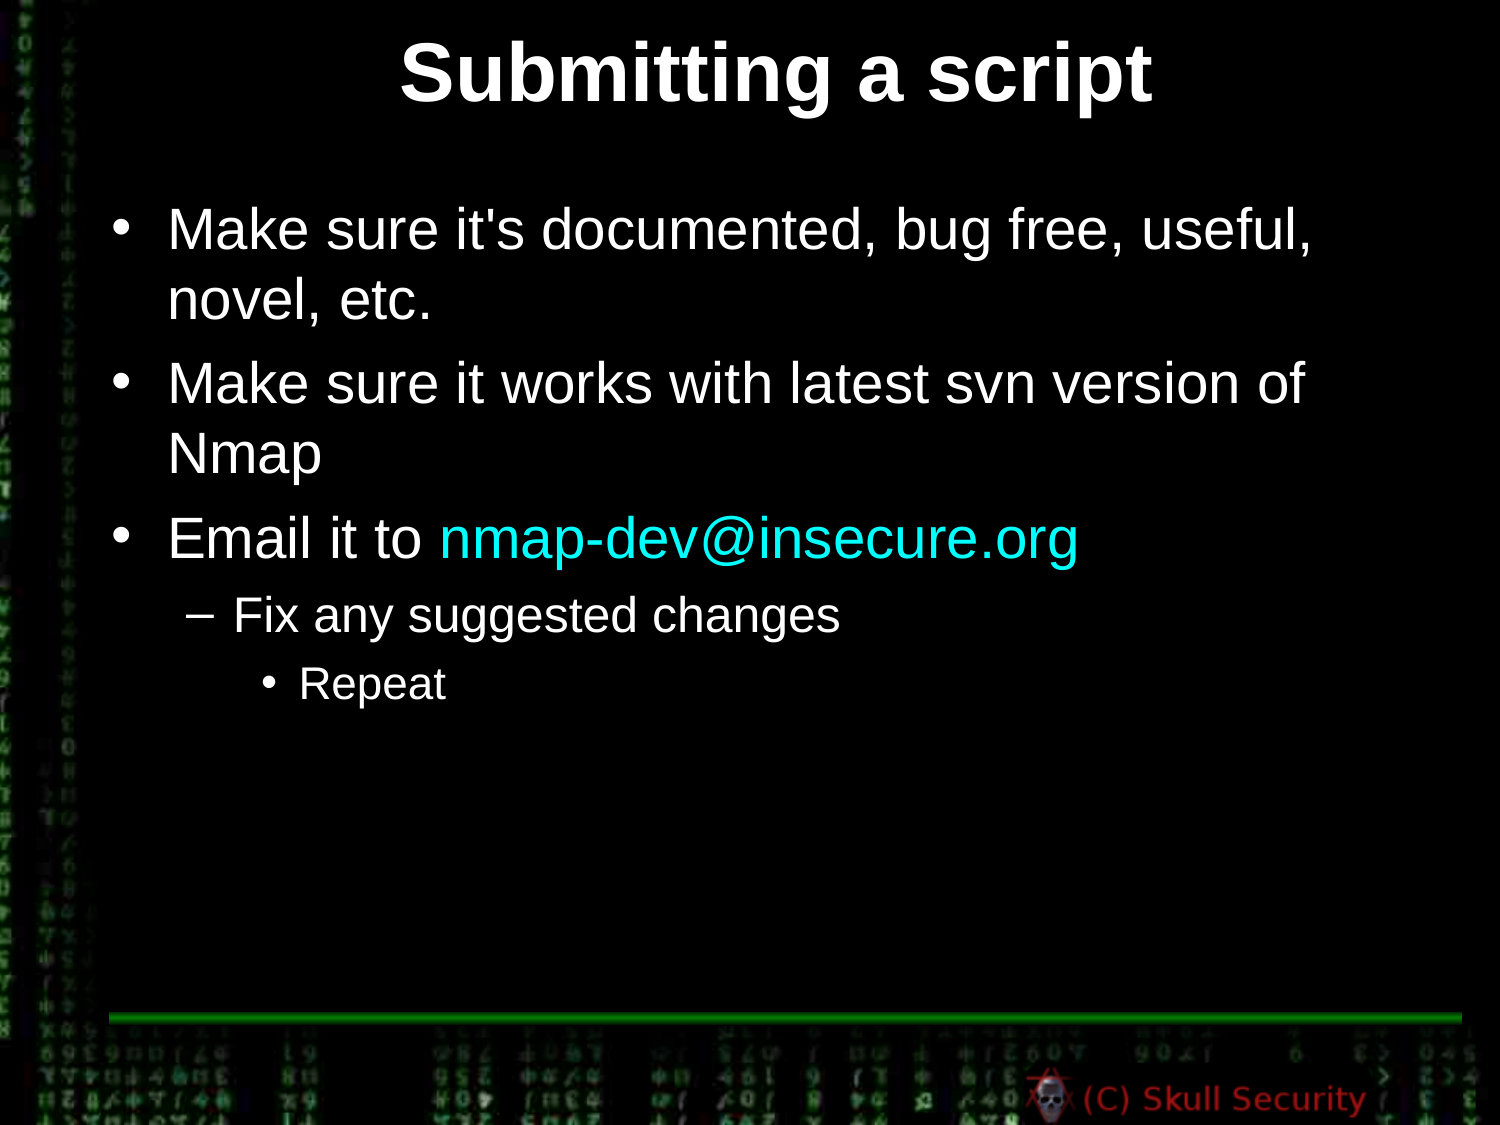

# Submitting a script
Make sure it's documented, bug free, useful, novel, etc.
Make sure it works with latest svn version of Nmap
Email it to nmap-dev@insecure.org
Fix any suggested changes
Repeat